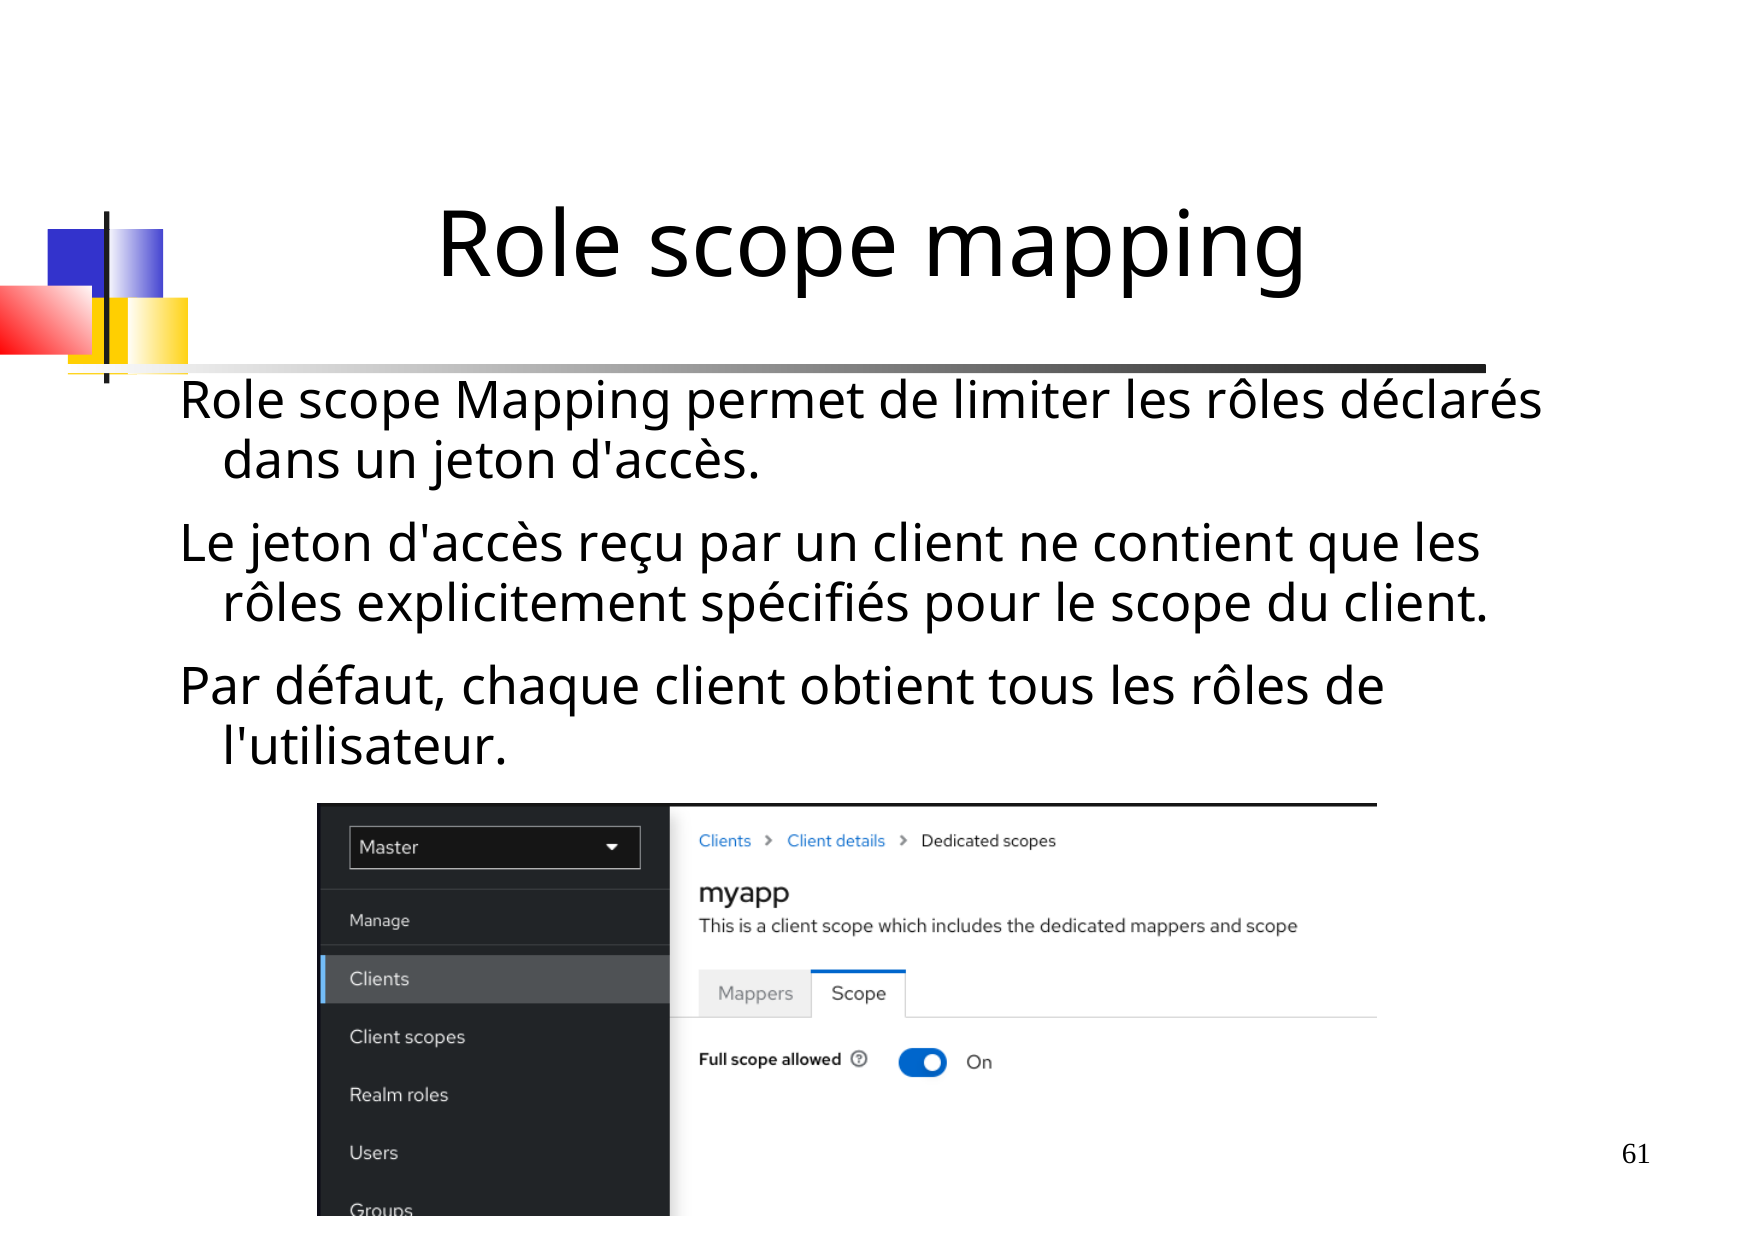

# Role scope mapping
Role scope Mapping permet de limiter les rôles déclarés dans un jeton d'accès.
Le jeton d'accès reçu par un client ne contient que les rôles explicitement spécifiés pour le scope du client.
Par défaut, chaque client obtient tous les rôles de l'utilisateur.